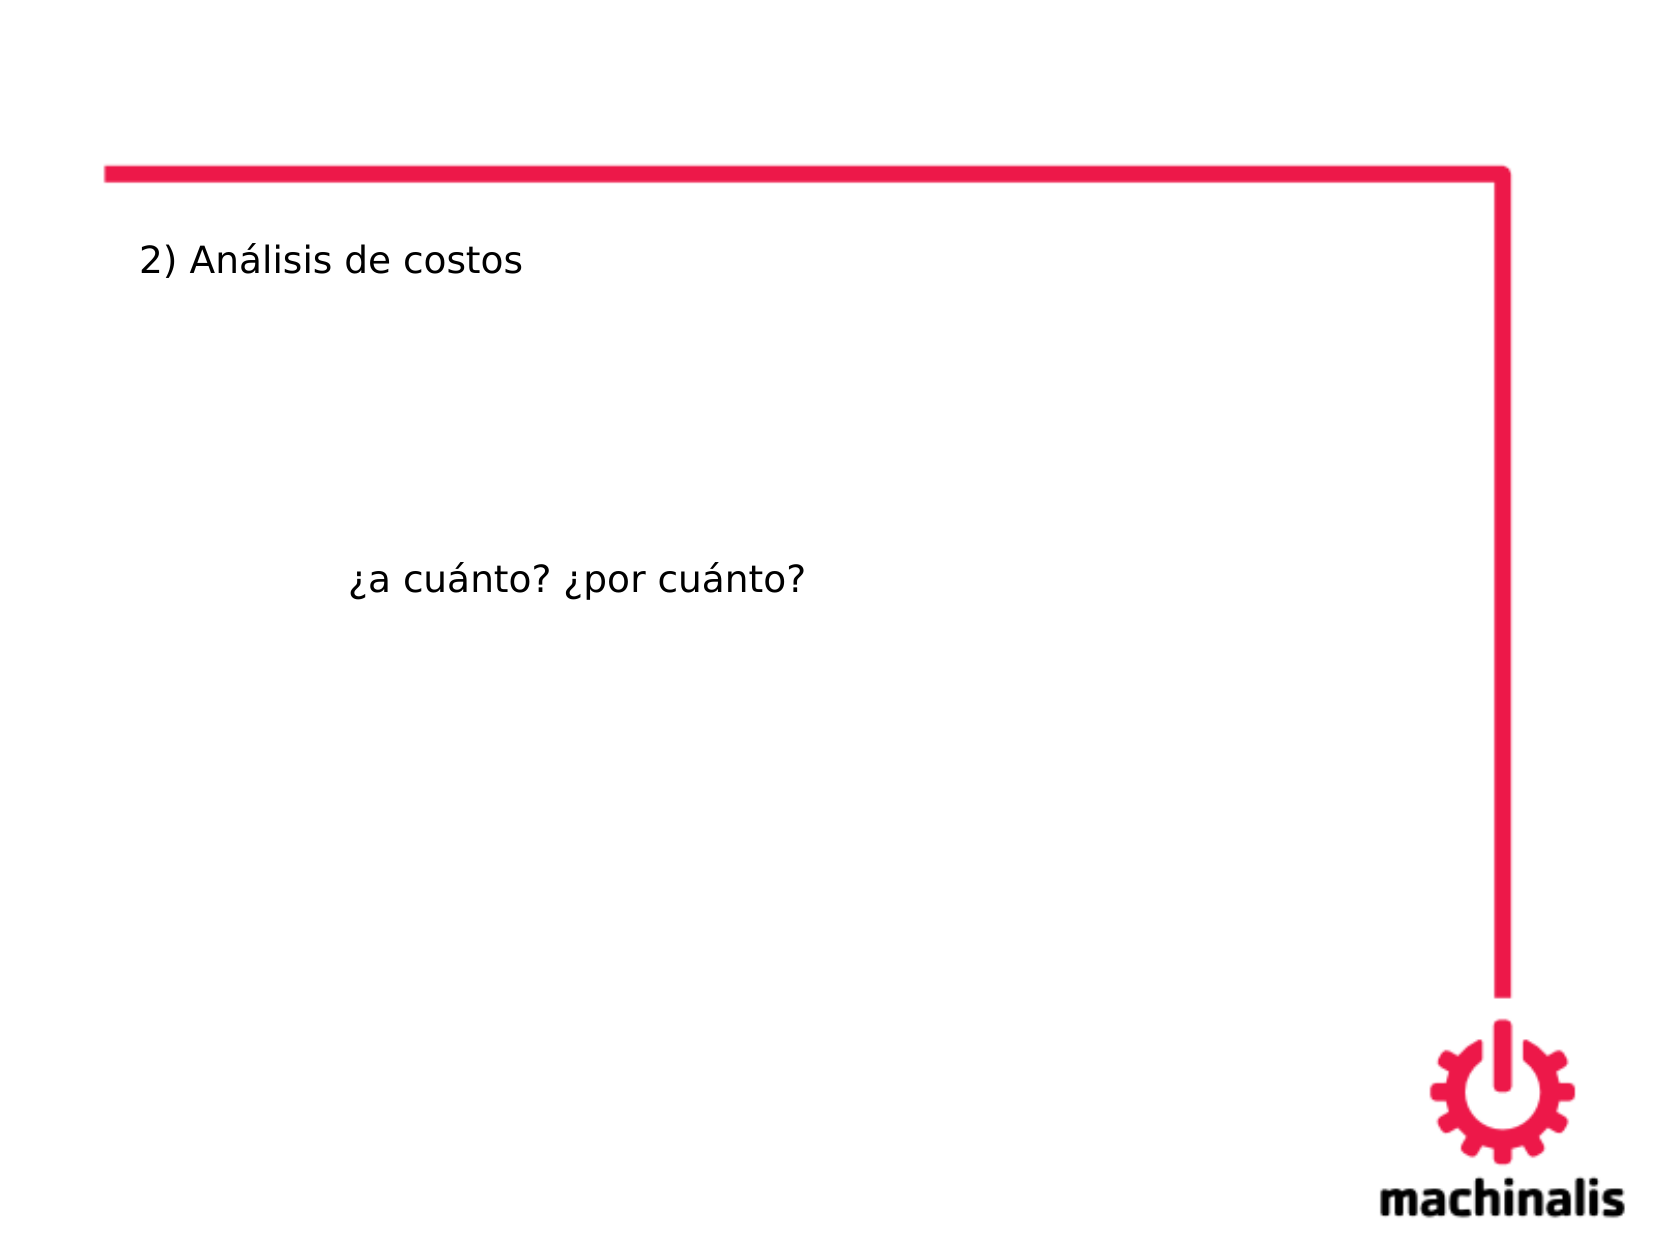

2) Análisis de costos
¿a cuánto? ¿por cuánto?